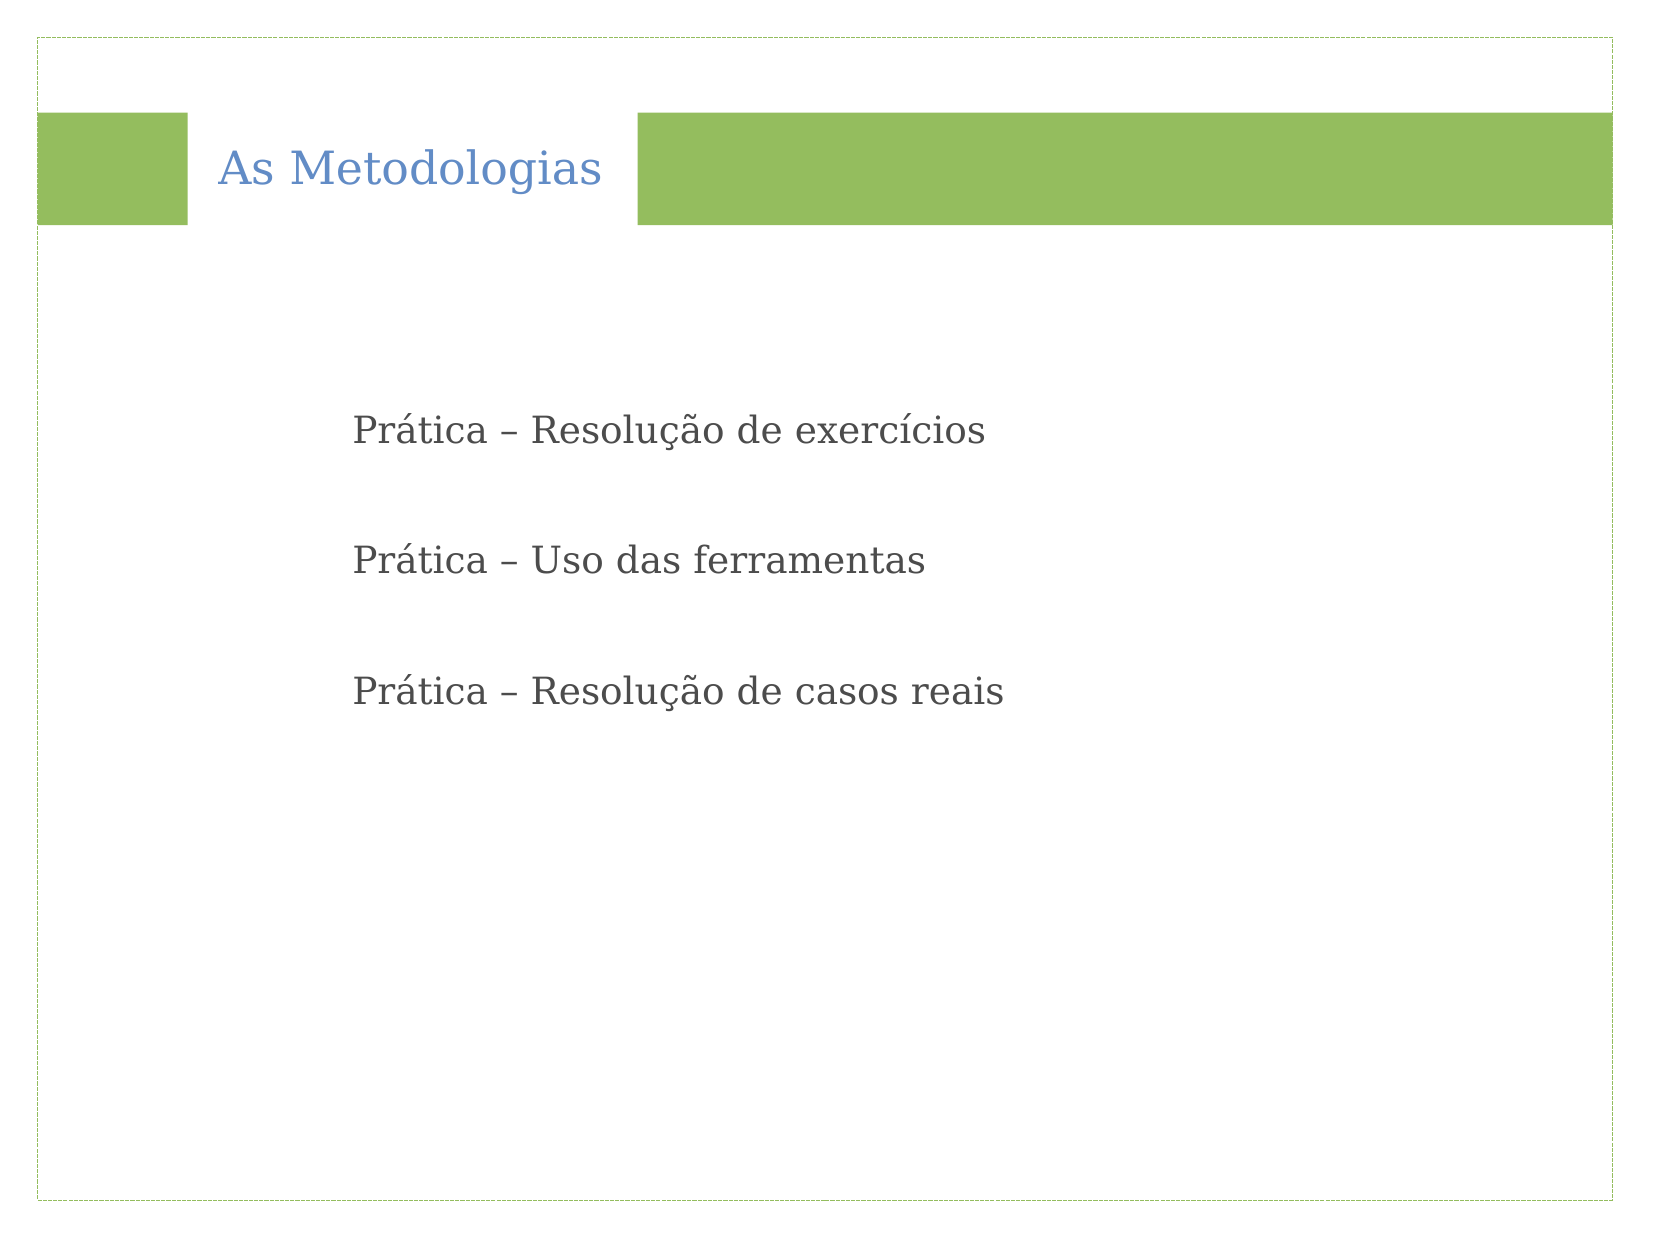

As Metodologias
Prática – Resolução de exercícios
Prática – Uso das ferramentas
Prática – Resolução de casos reais